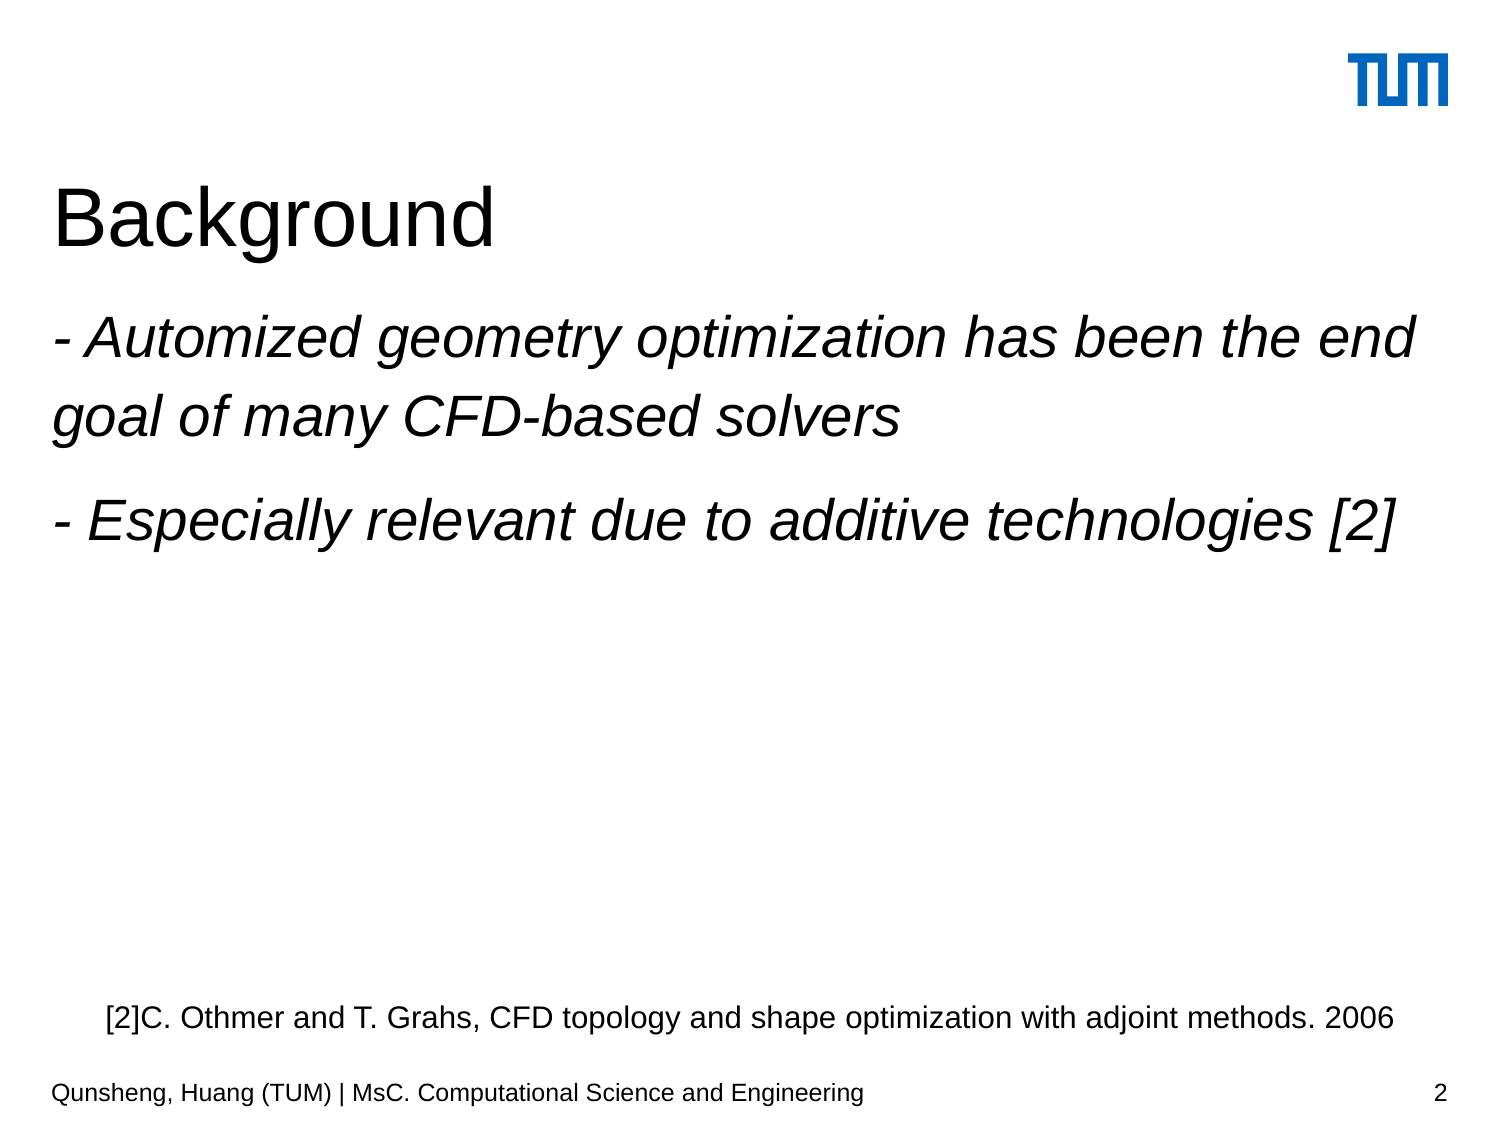

# Background
- Automized geometry optimization has been the end goal of many CFD-based solvers
- Especially relevant due to additive technologies [2]
[2]C. Othmer and T. Grahs, CFD topology and shape optimization with adjoint methods. 2006
[2] precice – a coupling library for partitioned multi-physicssimulations on massively parallel systems http://www.precice.org.[Online]. Available: http://www.precice.org